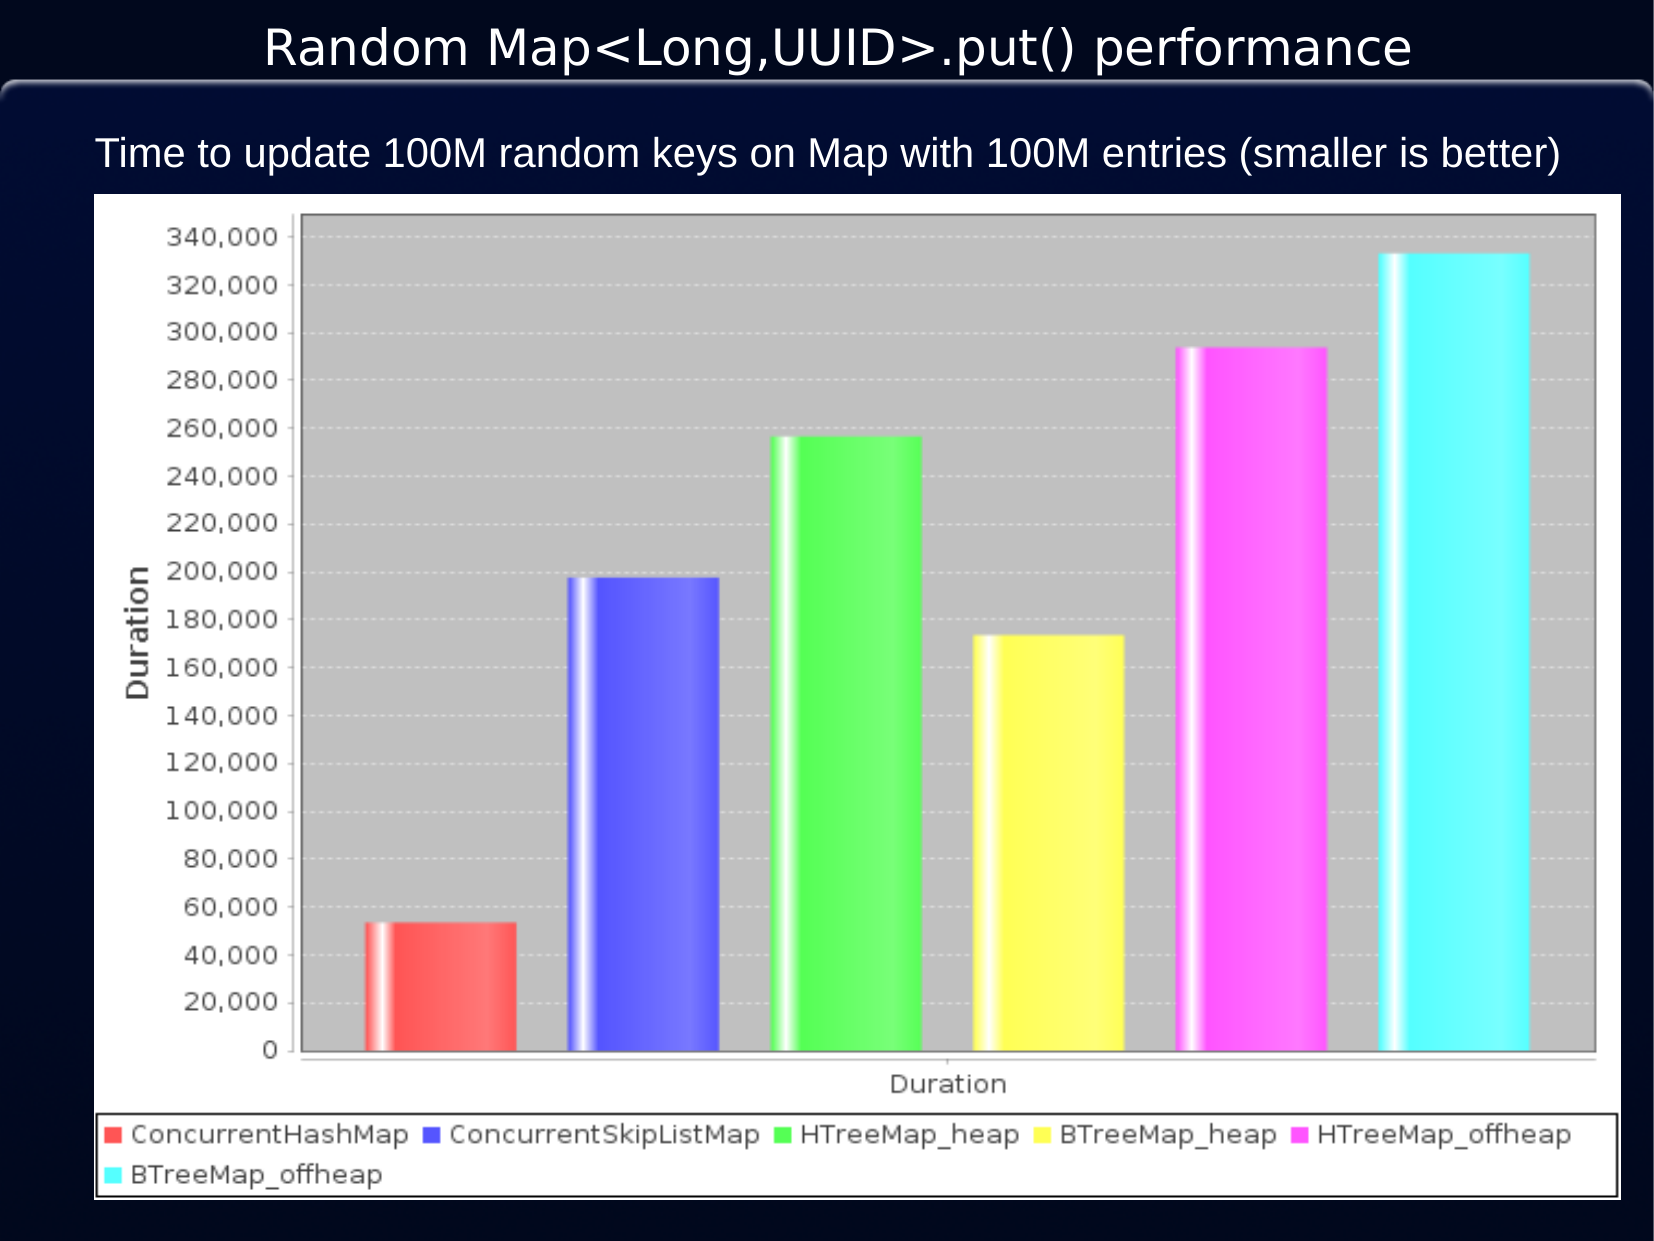

# Random Map<Long,UUID>.put() performance
Time to update 100M random keys on Map with 100M entries (smaller is better)
www.mapdb.org